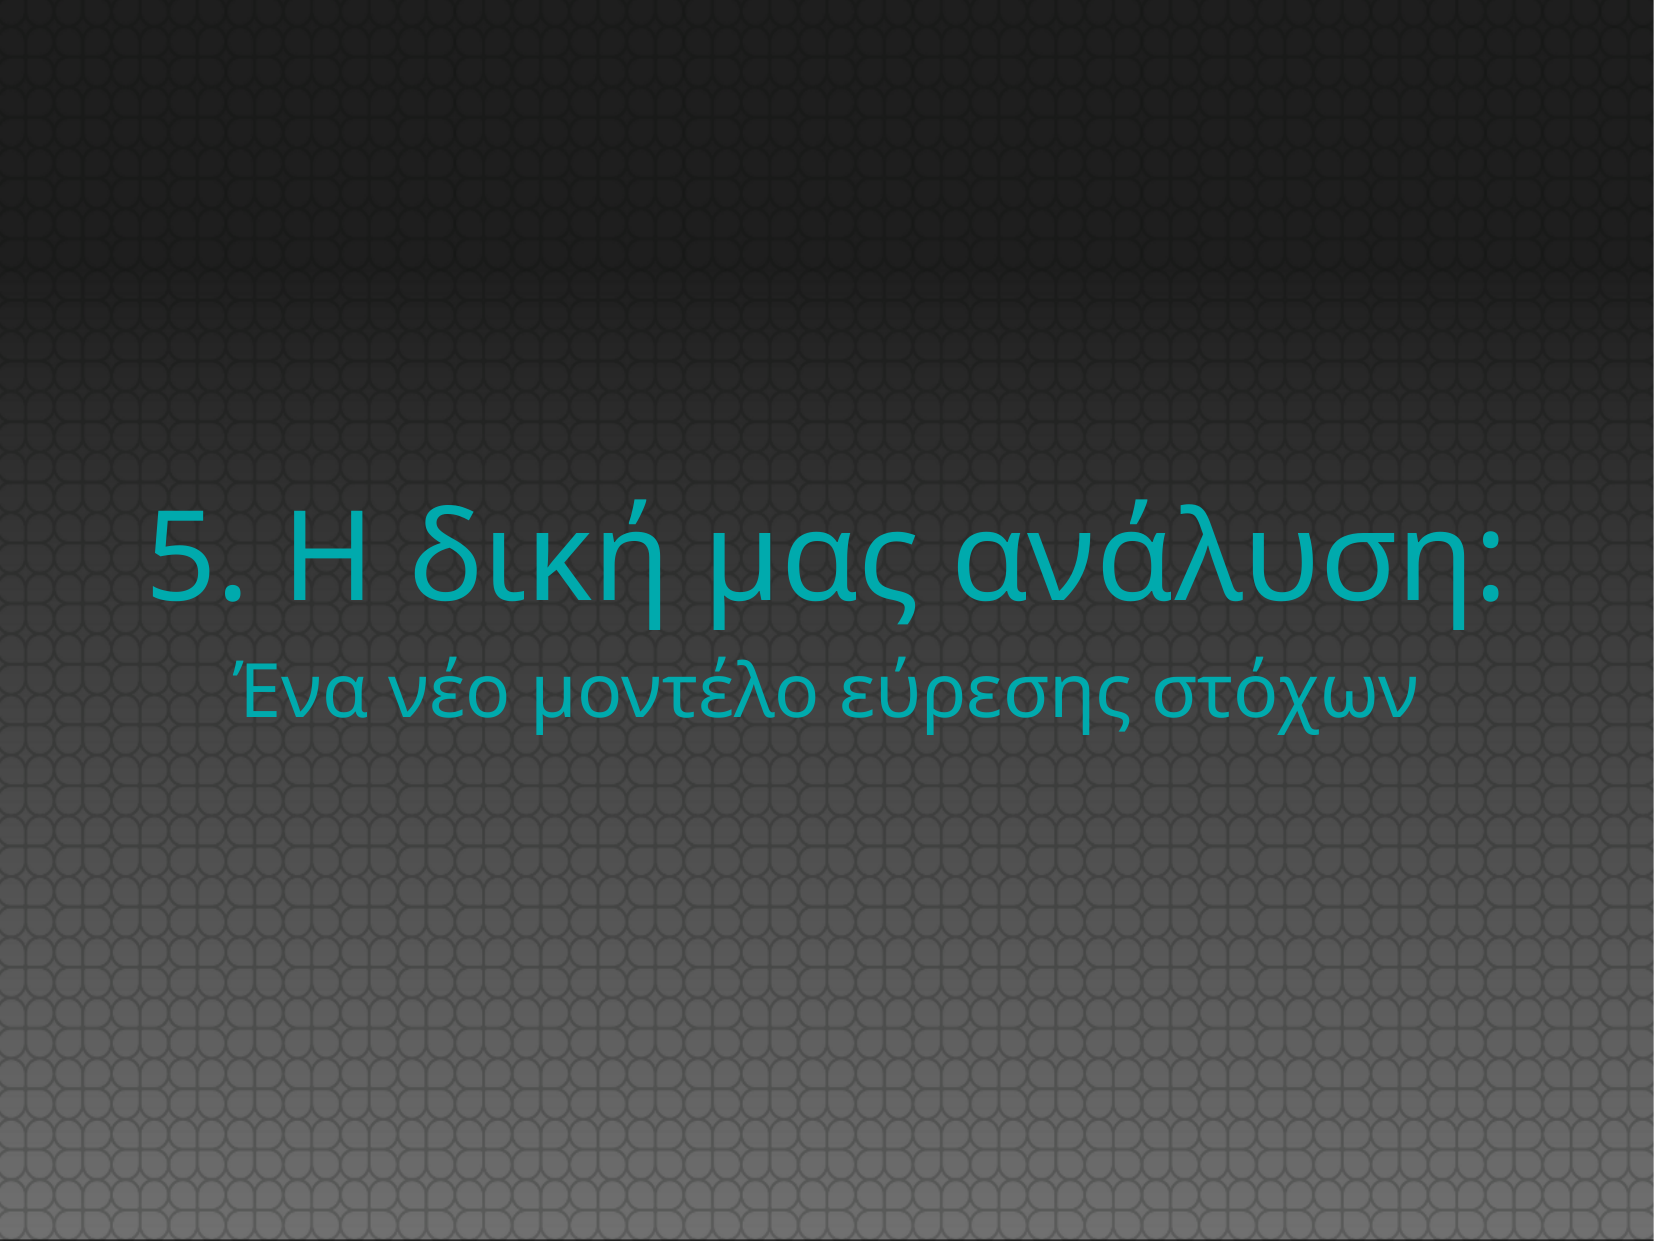

5. Η δική μας ανάλυση:
Ένα νέο μοντέλο εύρεσης στόχων